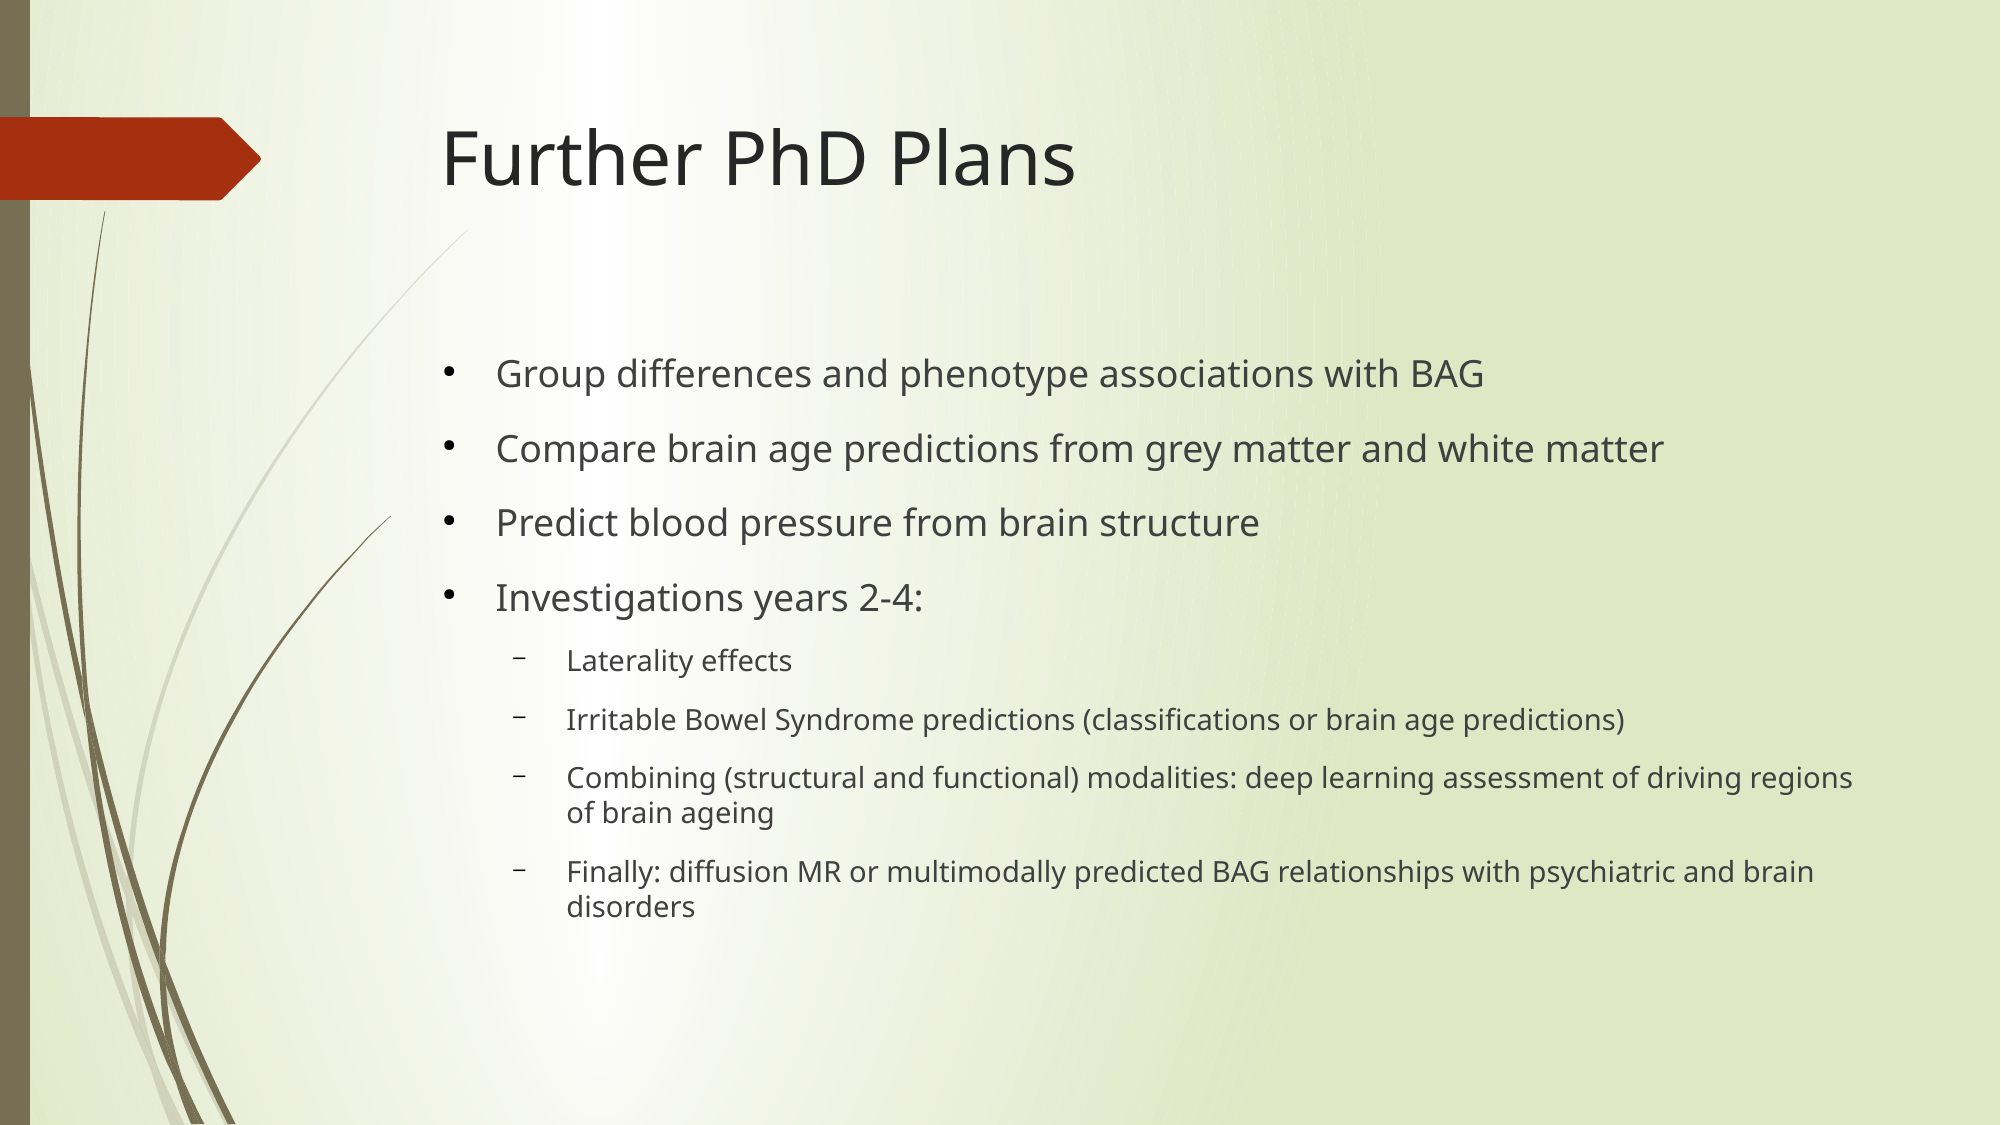

# Further PhD Plans
Group differences and phenotype associations with BAG
Compare brain age predictions from grey matter and white matter
Predict blood pressure from brain structure
Investigations years 2-4:
Laterality effects
Irritable Bowel Syndrome predictions (classifications or brain age predictions)
Combining (structural and functional) modalities: deep learning assessment of driving regions of brain ageing
Finally: diffusion MR or multimodally predicted BAG relationships with psychiatric and brain disorders